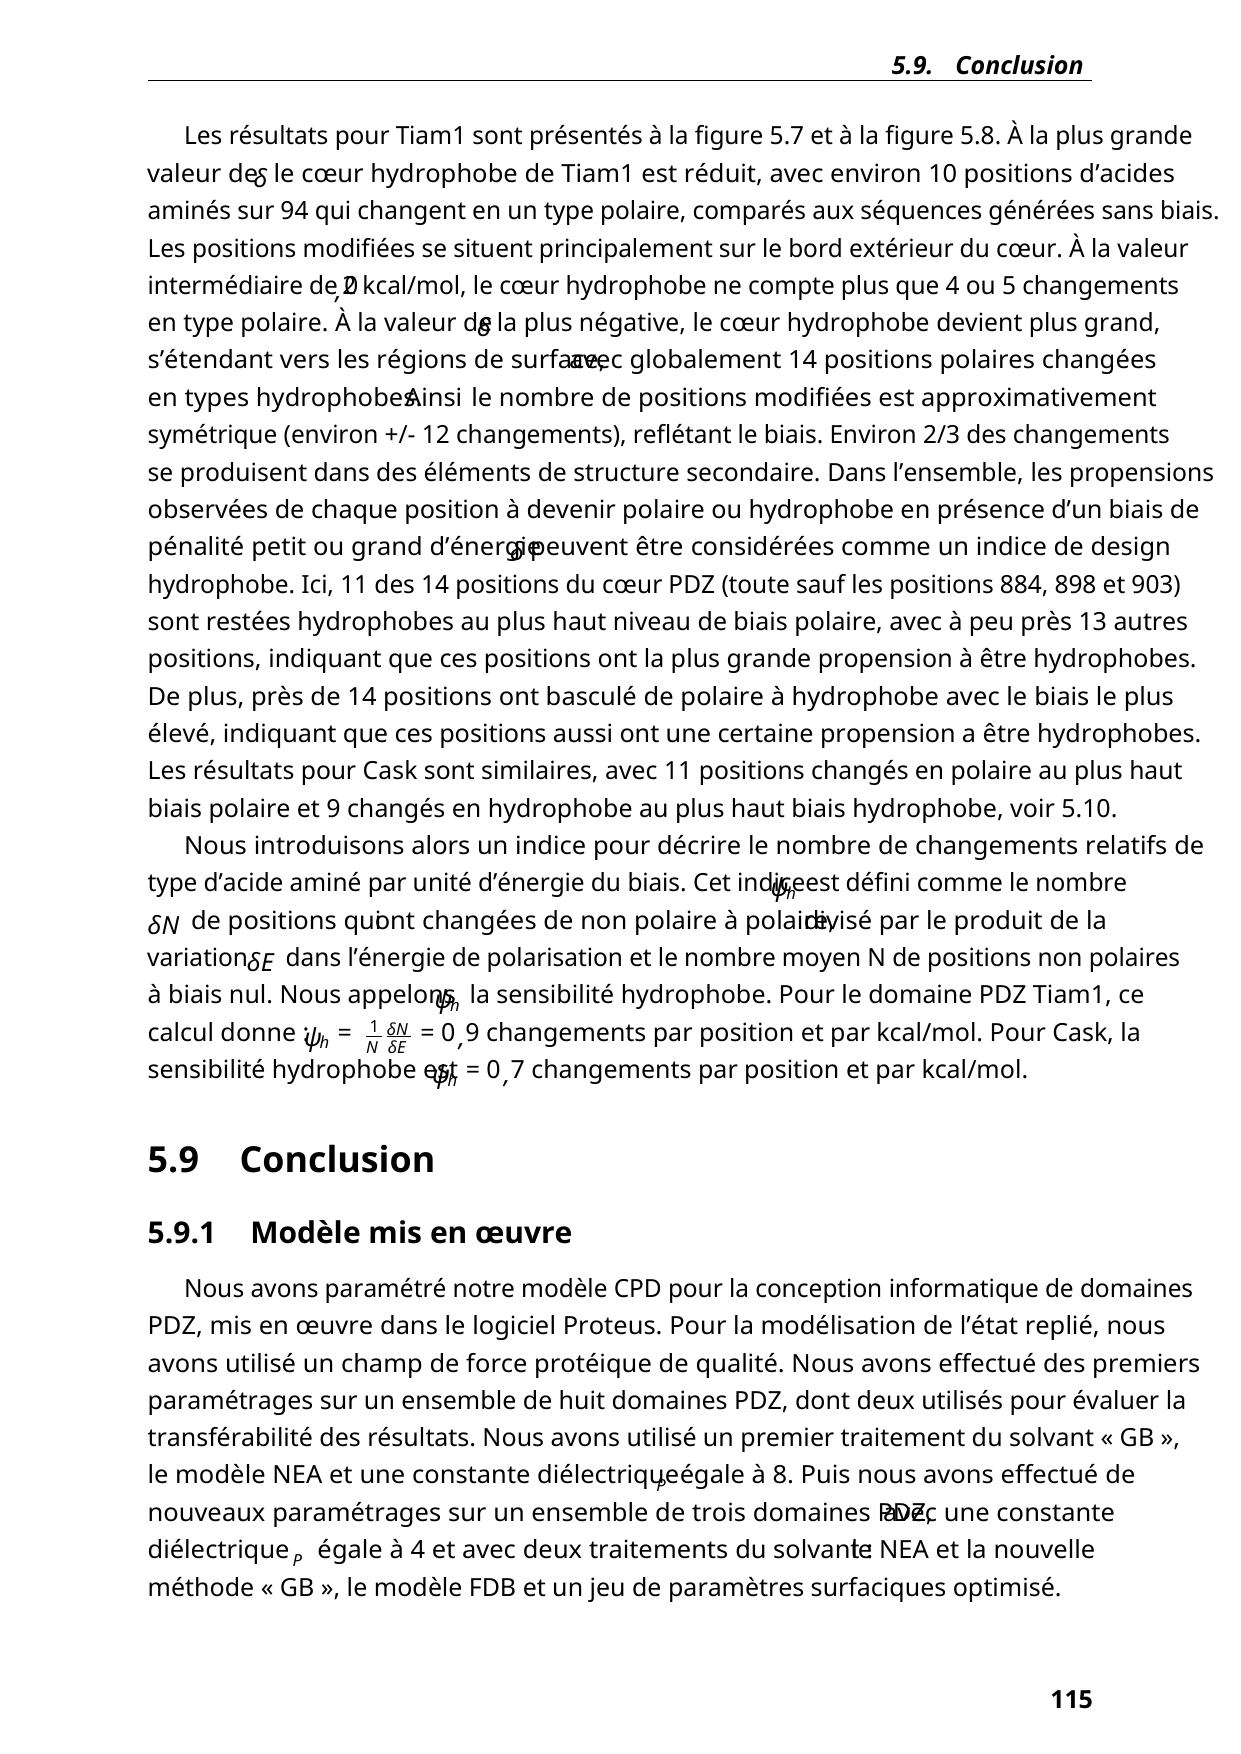

5.9.
Conclusion
Les résultats pour Tiam1 sont présentés à la figure 5.7 et à la figure 5.8. À la plus grande
valeur de
le cœur hydrophobe de Tiam1 est réduit, avec environ 10 positions d’acides
δ
aminés sur 94 qui changent en un type polaire, comparés aux séquences générées sans biais.
Les positions modifiées se situent principalement sur le bord extérieur du cœur. À la valeur
intermédiaire de 0
2 kcal/mol, le cœur hydrophobe ne compte plus que 4 ou 5 changements
,
en type polaire. À la valeur de
la plus négative, le cœur hydrophobe devient plus grand,
δ
s’étendant vers les régions de surface,
avec globalement 14 positions polaires changées
en types hydrophobes.
Ainsi
le nombre de positions modifiées est approximativement
symétrique (environ +/- 12 changements), reflétant le biais. Environ 2/3 des changements
se produisent dans des éléments de structure secondaire. Dans l’ensemble, les propensions
observées de chaque position à devenir polaire ou hydrophobe en présence d’un biais de
pénalité petit ou grand d’énergie
peuvent être considérées comme un indice de design
δ
hydrophobe. Ici, 11 des 14 positions du cœur PDZ (toute sauf les positions 884, 898 et 903)
sont restées hydrophobes au plus haut niveau de biais polaire, avec à peu près 13 autres
positions, indiquant que ces positions ont la plus grande propension à être hydrophobes.
De plus, près de 14 positions ont basculé de polaire à hydrophobe avec le biais le plus
élevé, indiquant que ces positions aussi ont une certaine propension a être hydrophobes.
Les résultats pour Cask sont similaires, avec 11 positions changés en polaire au plus haut
biais polaire et 9 changés en hydrophobe au plus haut biais hydrophobe, voir 5.10.
Nous introduisons alors un indice pour décrire le nombre de changements relatifs de
type d’acide aminé par unité d’énergie du biais. Cet indice
est défini comme le nombre
ψ
h
de positions qui
ont changées de non polaire à polaire,
divisé par le produit de la
δN
variation
dans l’énergie de polarisation et le nombre moyen N de positions non polaires
δE
à biais nul. Nous appelons
la sensibilité hydrophobe. Pour le domaine PDZ Tiam1, ce
ψ
h
1
calcul donne :
=
= 0
9 changements par position et par kcal/mol. Pour Cask, la
δN
ψ
,
h
N
δE
sensibilité hydrophobe est
= 0
7 changements par position et par kcal/mol.
ψ
,
h
5.9
Conclusion
5.9.1
Modèle mis en œuvre
Nous avons paramétré notre modèle CPD pour la conception informatique de domaines
PDZ, mis en œuvre dans le logiciel Proteus. Pour la modélisation de l’état replié, nous
avons utilisé un champ de force protéique de qualité. Nous avons effectué des premiers
paramétrages sur un ensemble de huit domaines PDZ, dont deux utilisés pour évaluer la
transférabilité des résultats. Nous avons utilisé un premier traitement du solvant « GB »,
le modèle NEA et une constante diélectrique
égale à 8. Puis nous avons effectué de
P
nouveaux paramétrages sur un ensemble de trois domaines PDZ,
avec une constante
diélectrique
égale à 4 et avec deux traitements du solvant :
le NEA et la nouvelle
P
méthode « GB », le modèle FDB et un jeu de paramètres surfaciques optimisé.
115